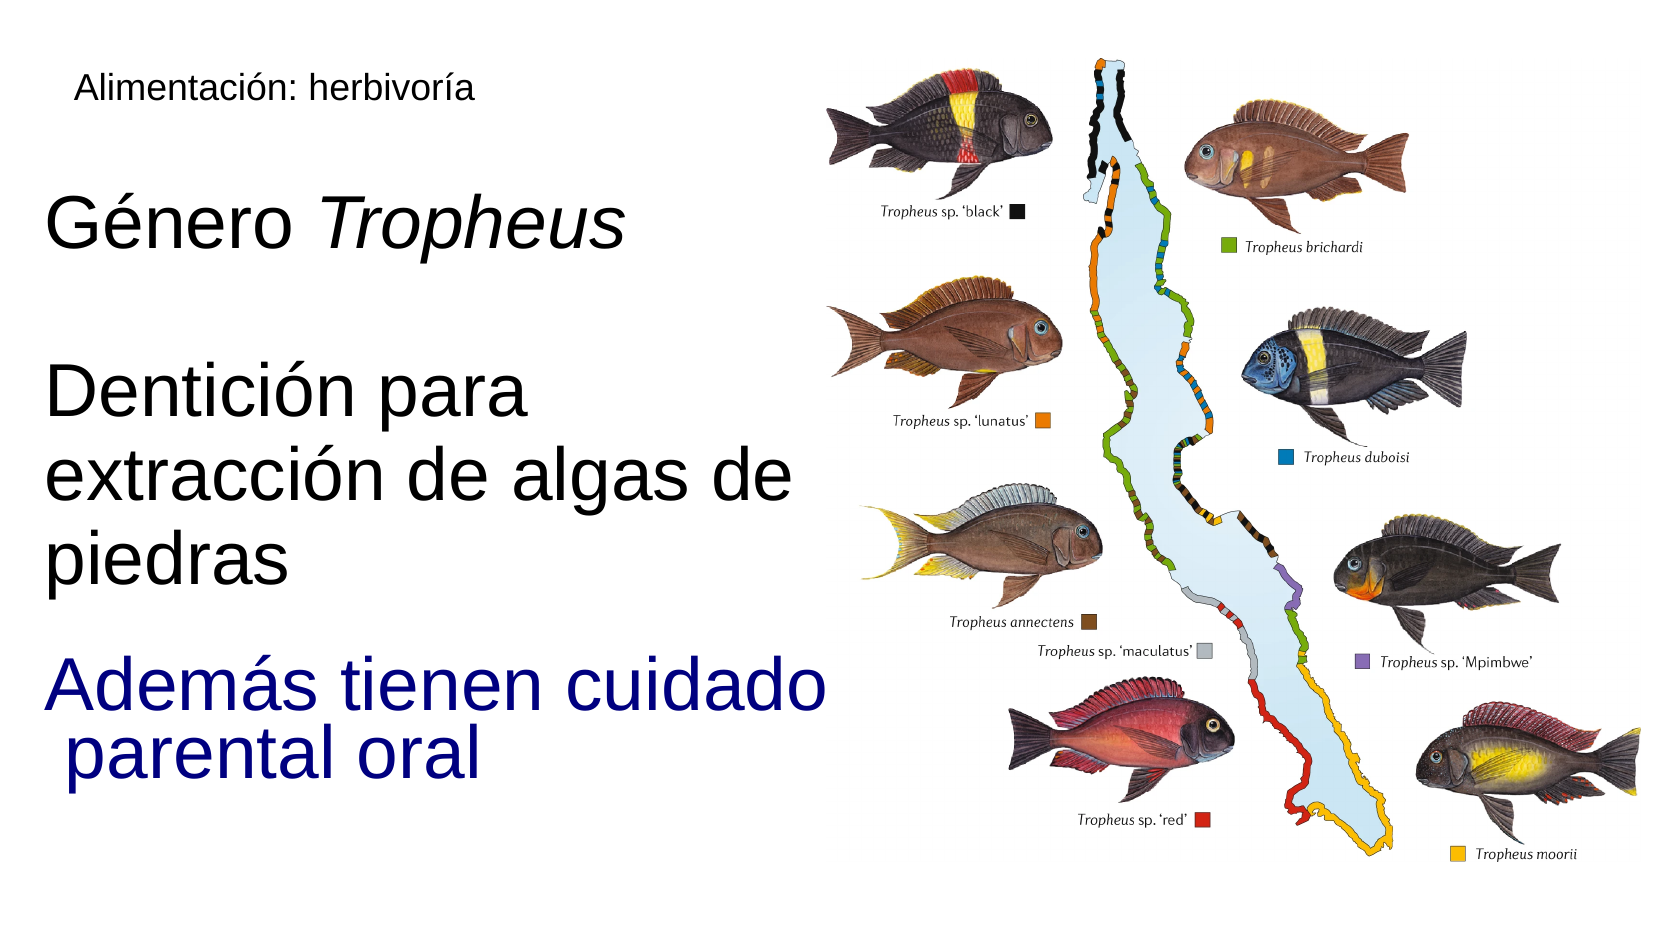

Alimentación: herbivoría
Género Tropheus
Dentición para extracción de algas de piedras
Además tienen cuidado parental oral